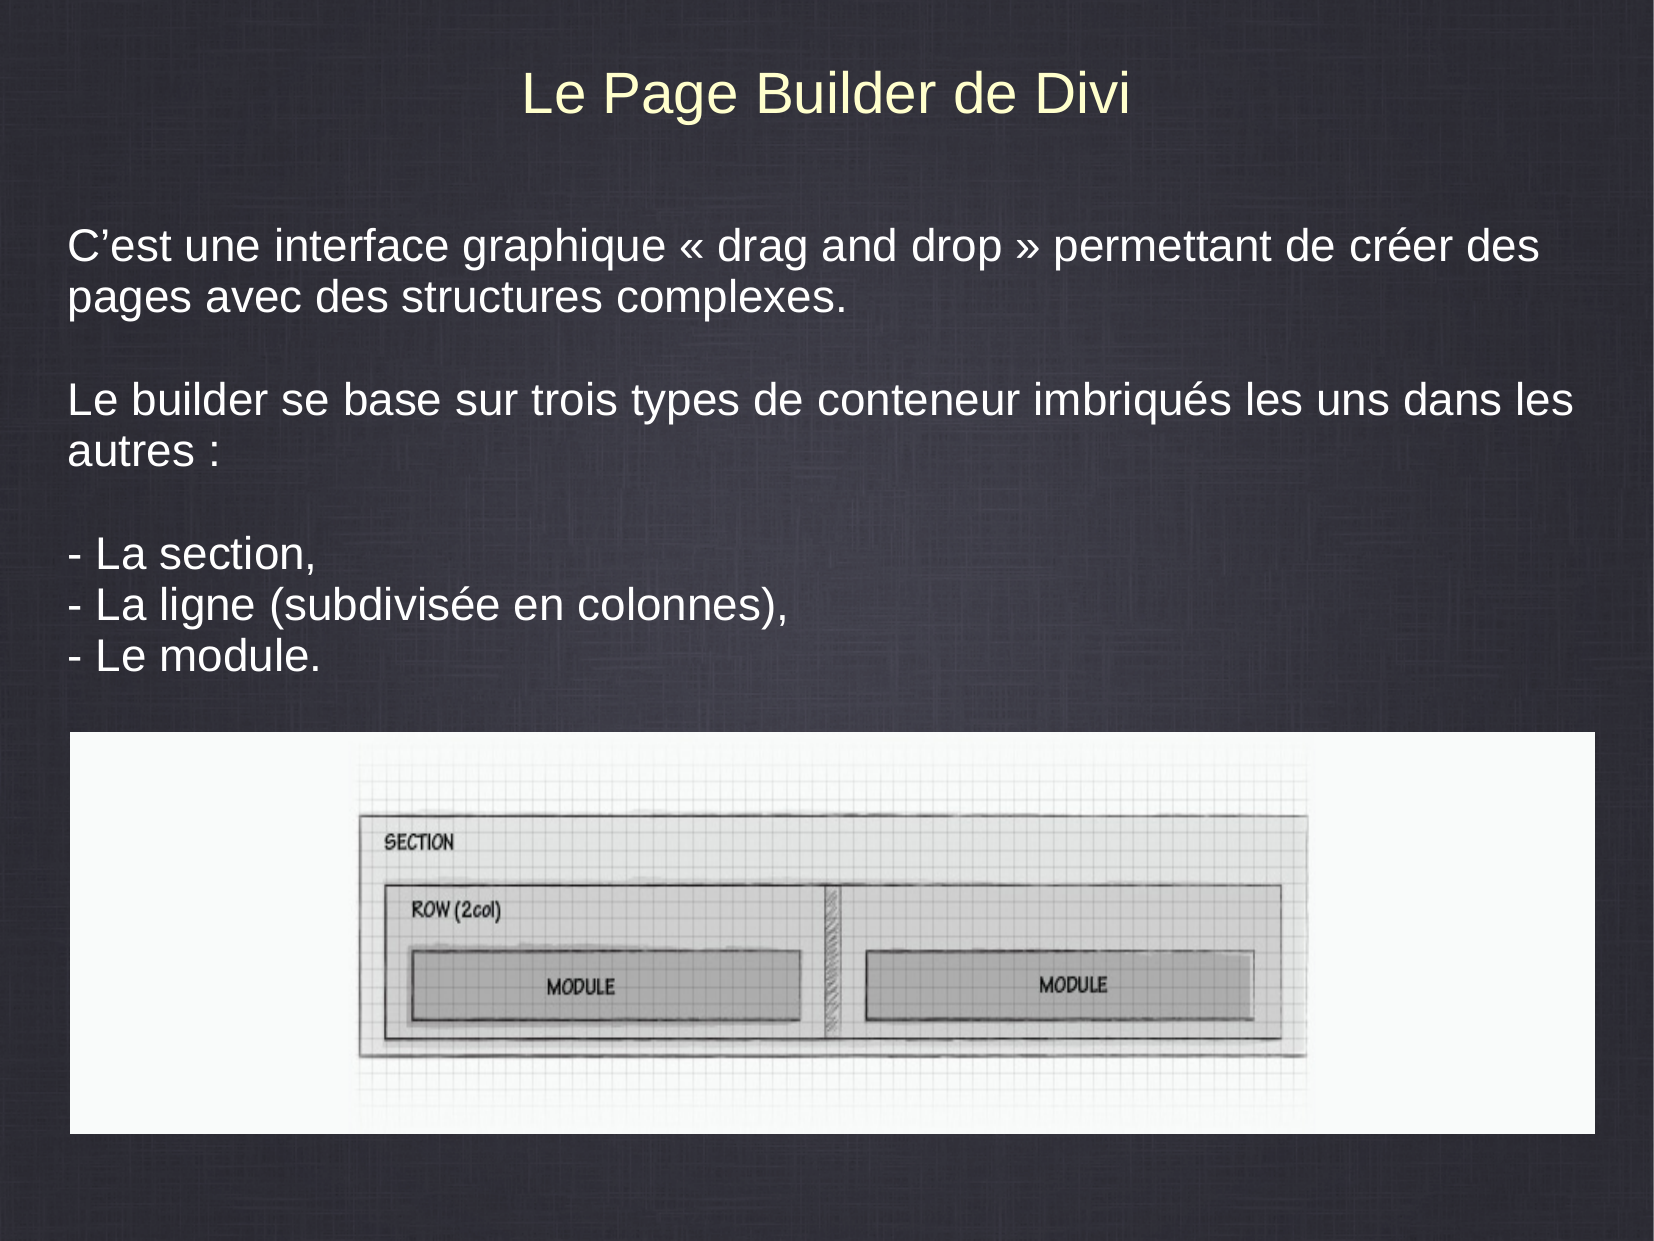

Le Page Builder de Divi
C’est une interface graphique « drag and drop » permettant de créer des pages avec des structures complexes.
Le builder se base sur trois types de conteneur imbriqués les uns dans les autres :
- La section,
- La ligne (subdivisée en colonnes),
- Le module.